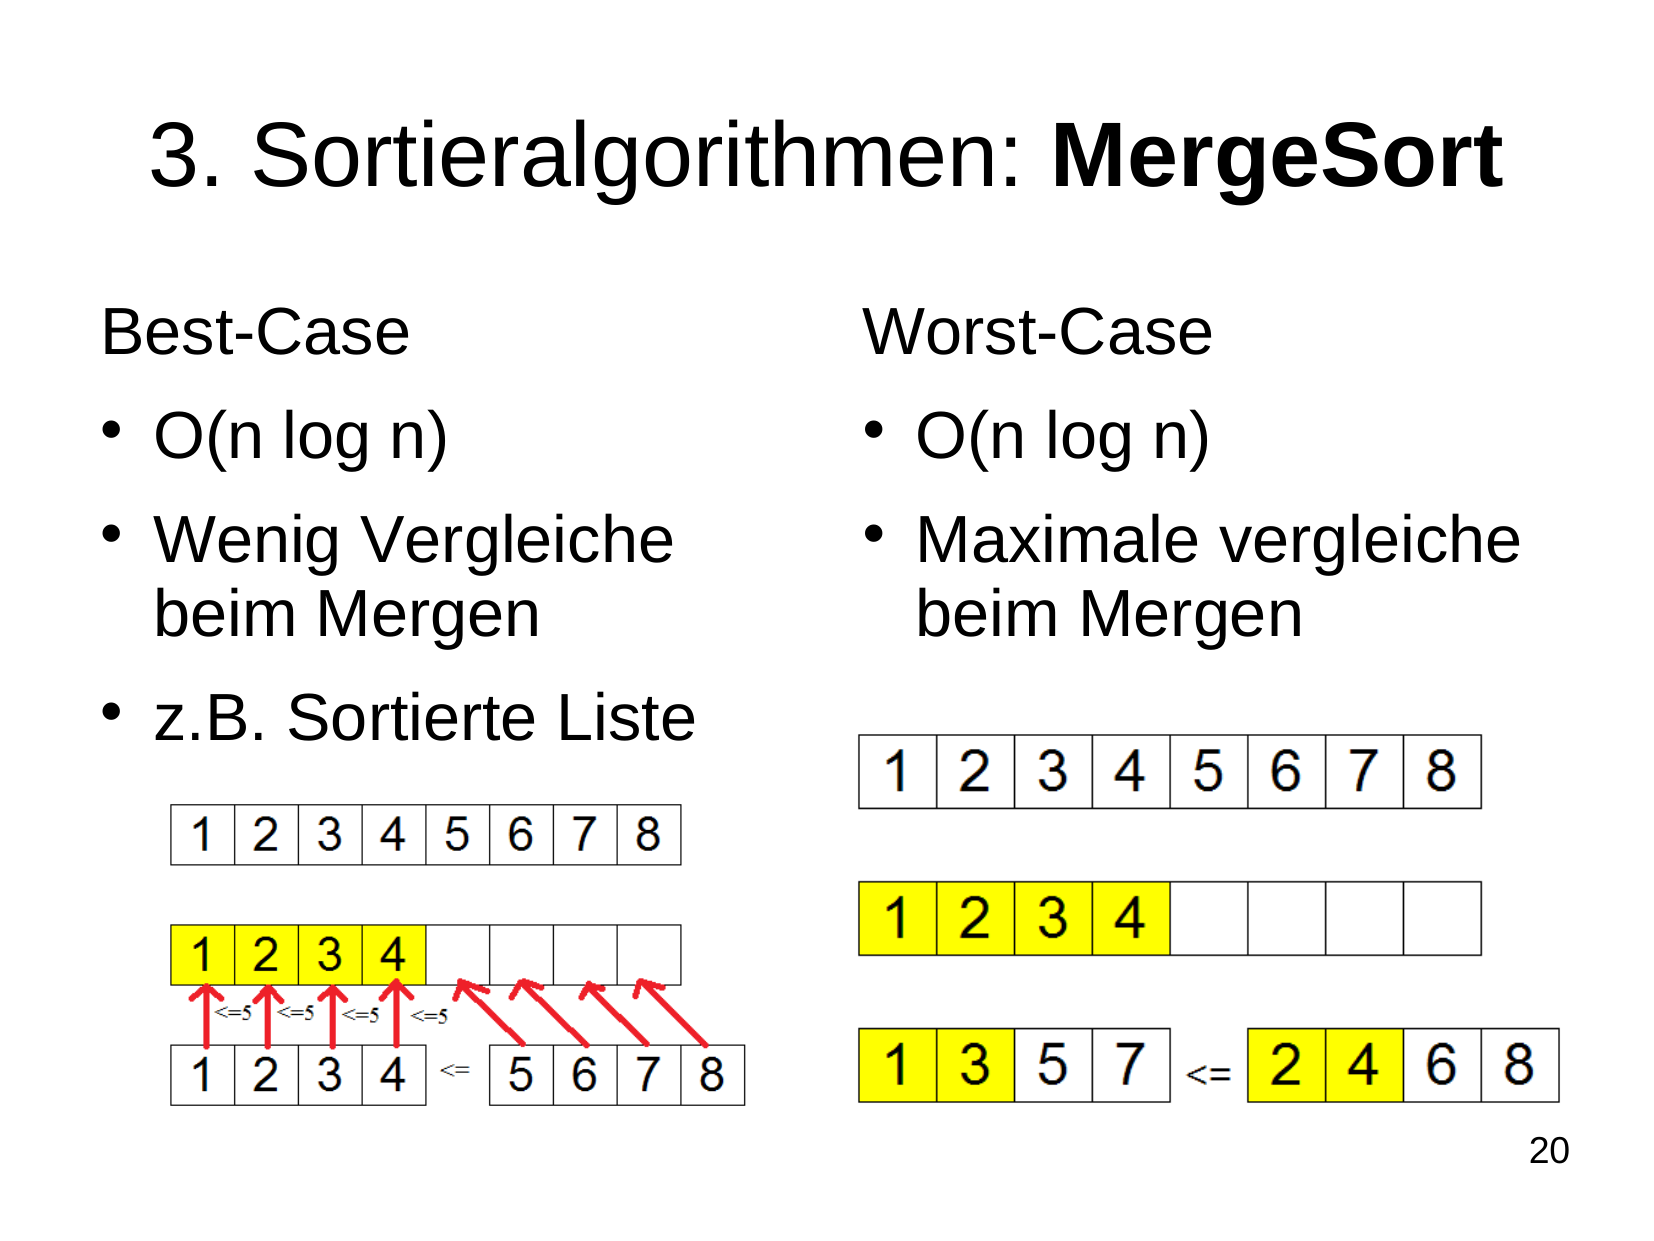

# 3. Sortieralgorithmen: MergeSort
Best-Case
O(n log n)
Wenig Vergleiche beim Mergen
z.B. Sortierte Liste
Worst-Case
O(n log n)
Maximale vergleiche beim Mergen
20